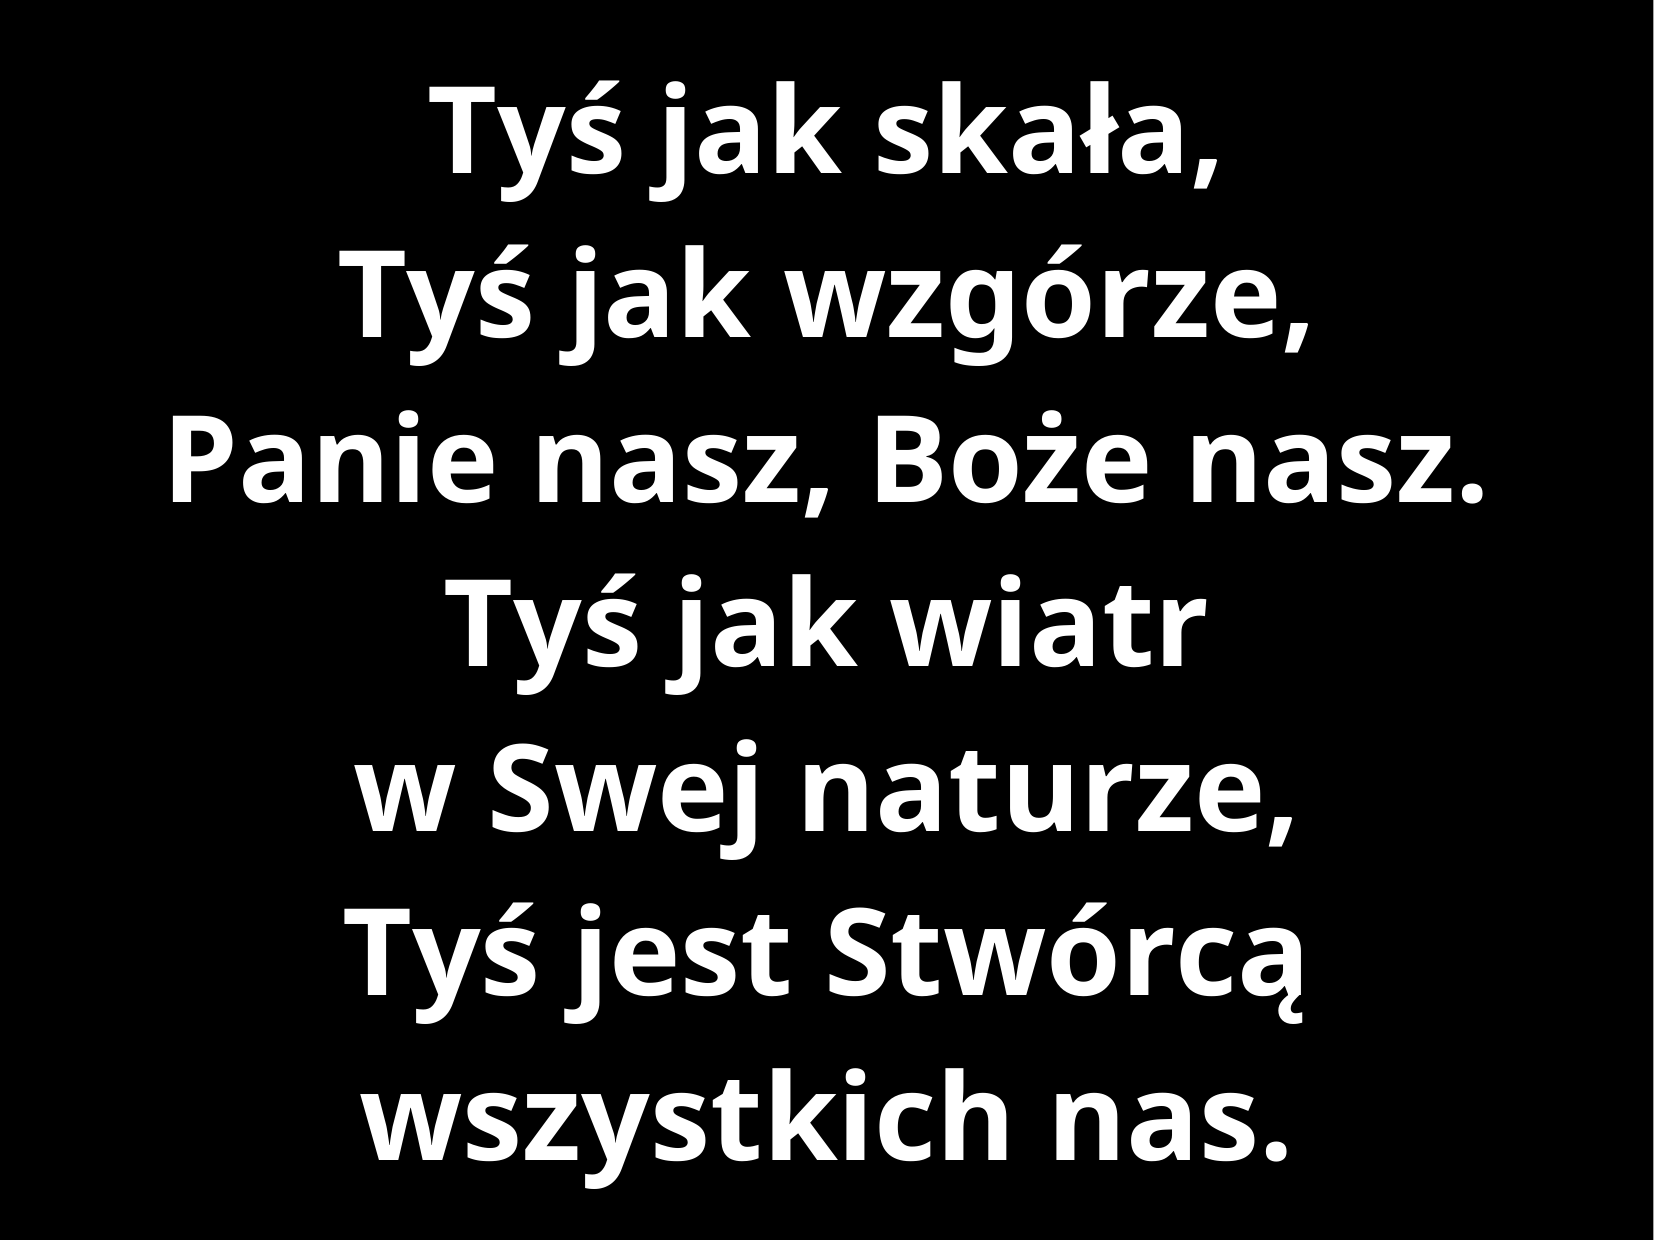

# Tyś jak skała, Tyś jak wzgórze, Panie nasz, Boże nasz. Tyś jak wiatr w Swej naturze, Tyś jest Stwórcą wszystkich nas.